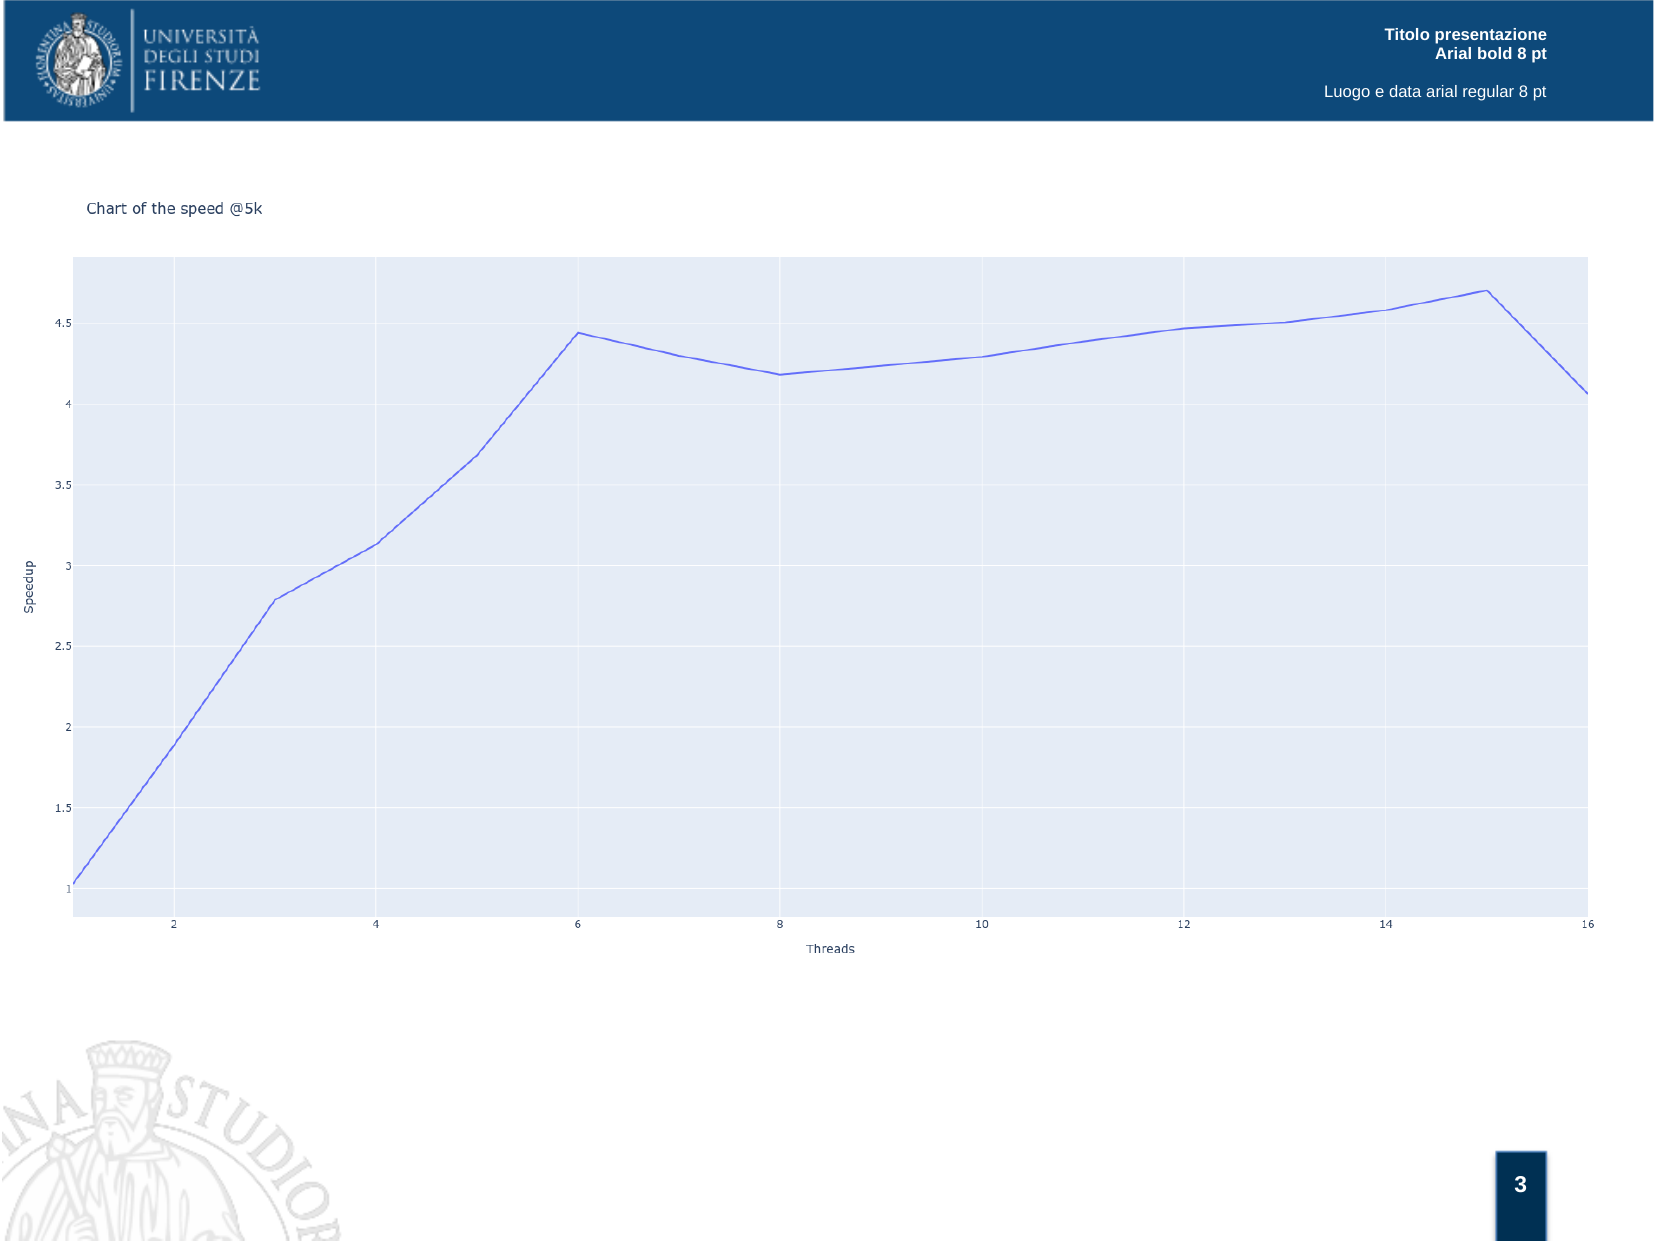

Titolo presentazione
Arial bold 8 pt
Luogo e data arial regular 8 pt
3